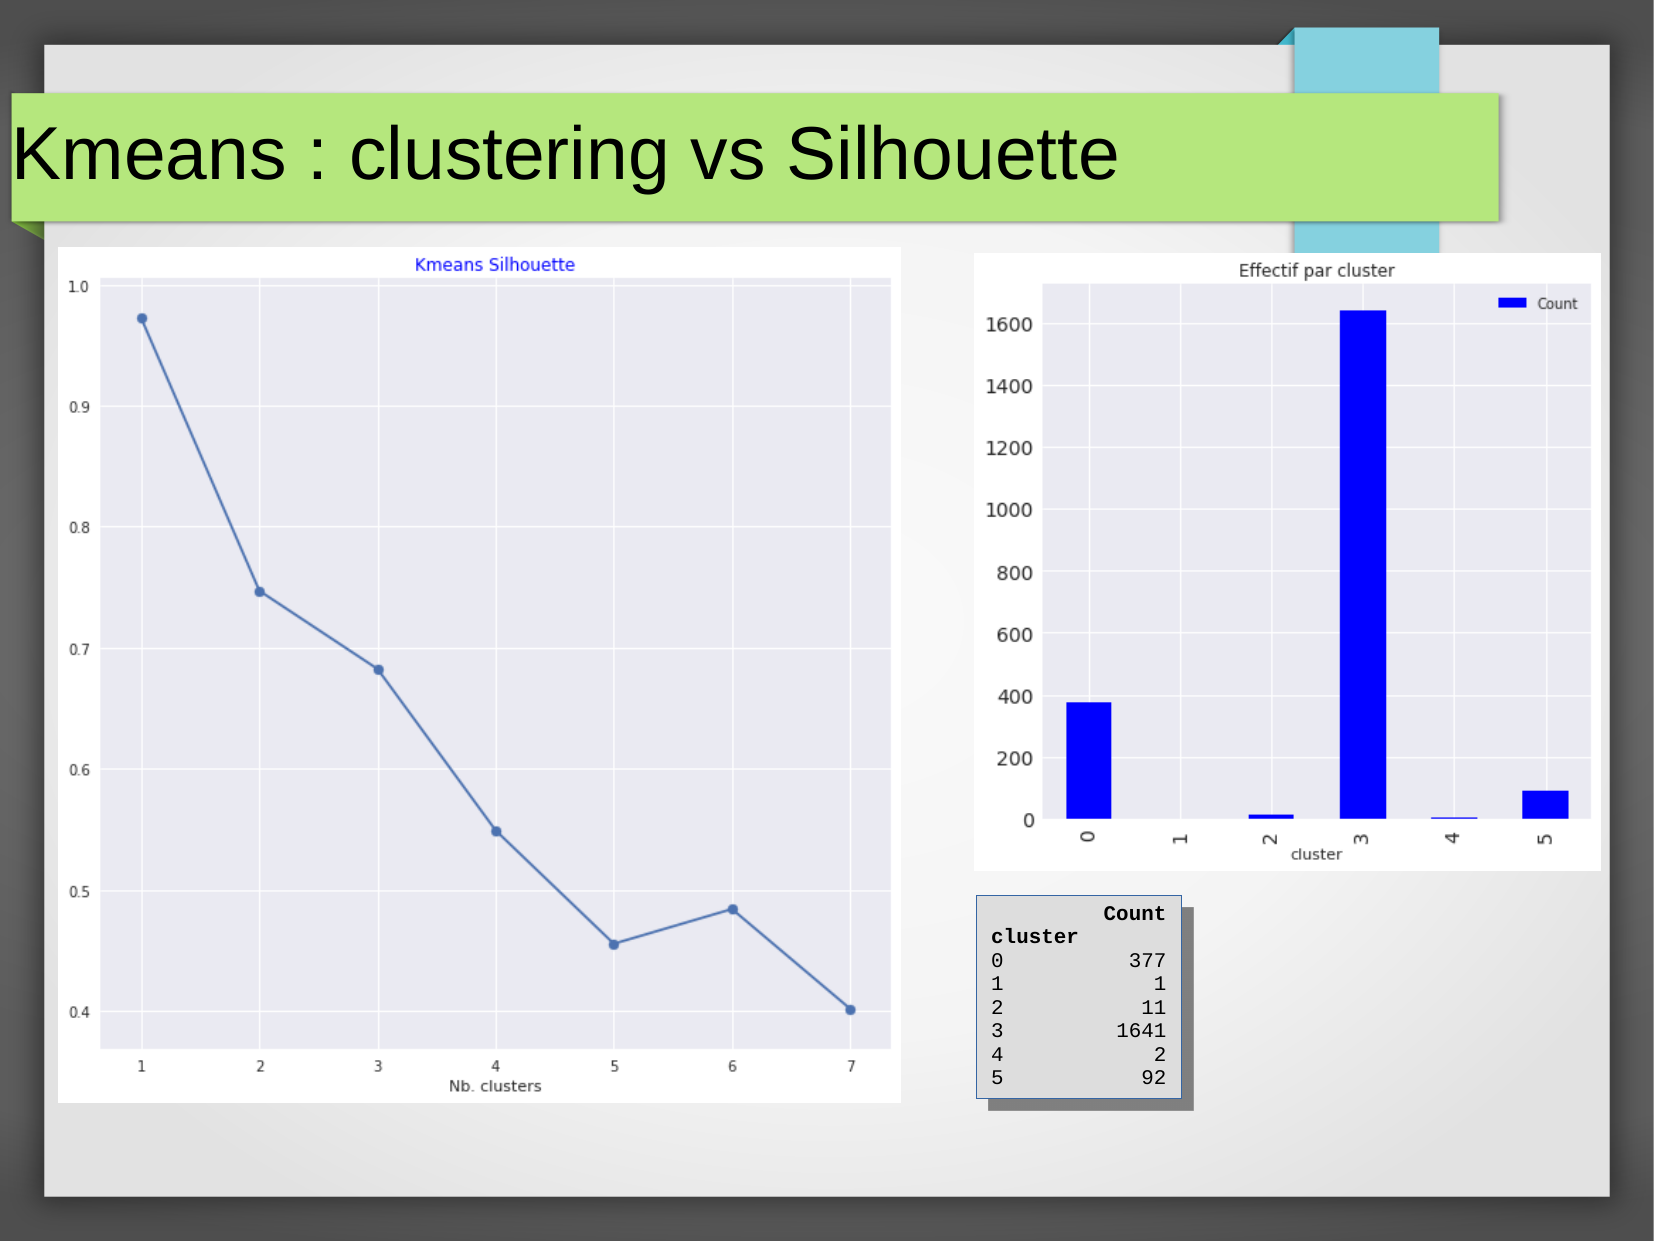

# Kmeans : clustering vs Silhouette
 Count
cluster
0 377
1 1
2 11
3 1641
4 2
5 92